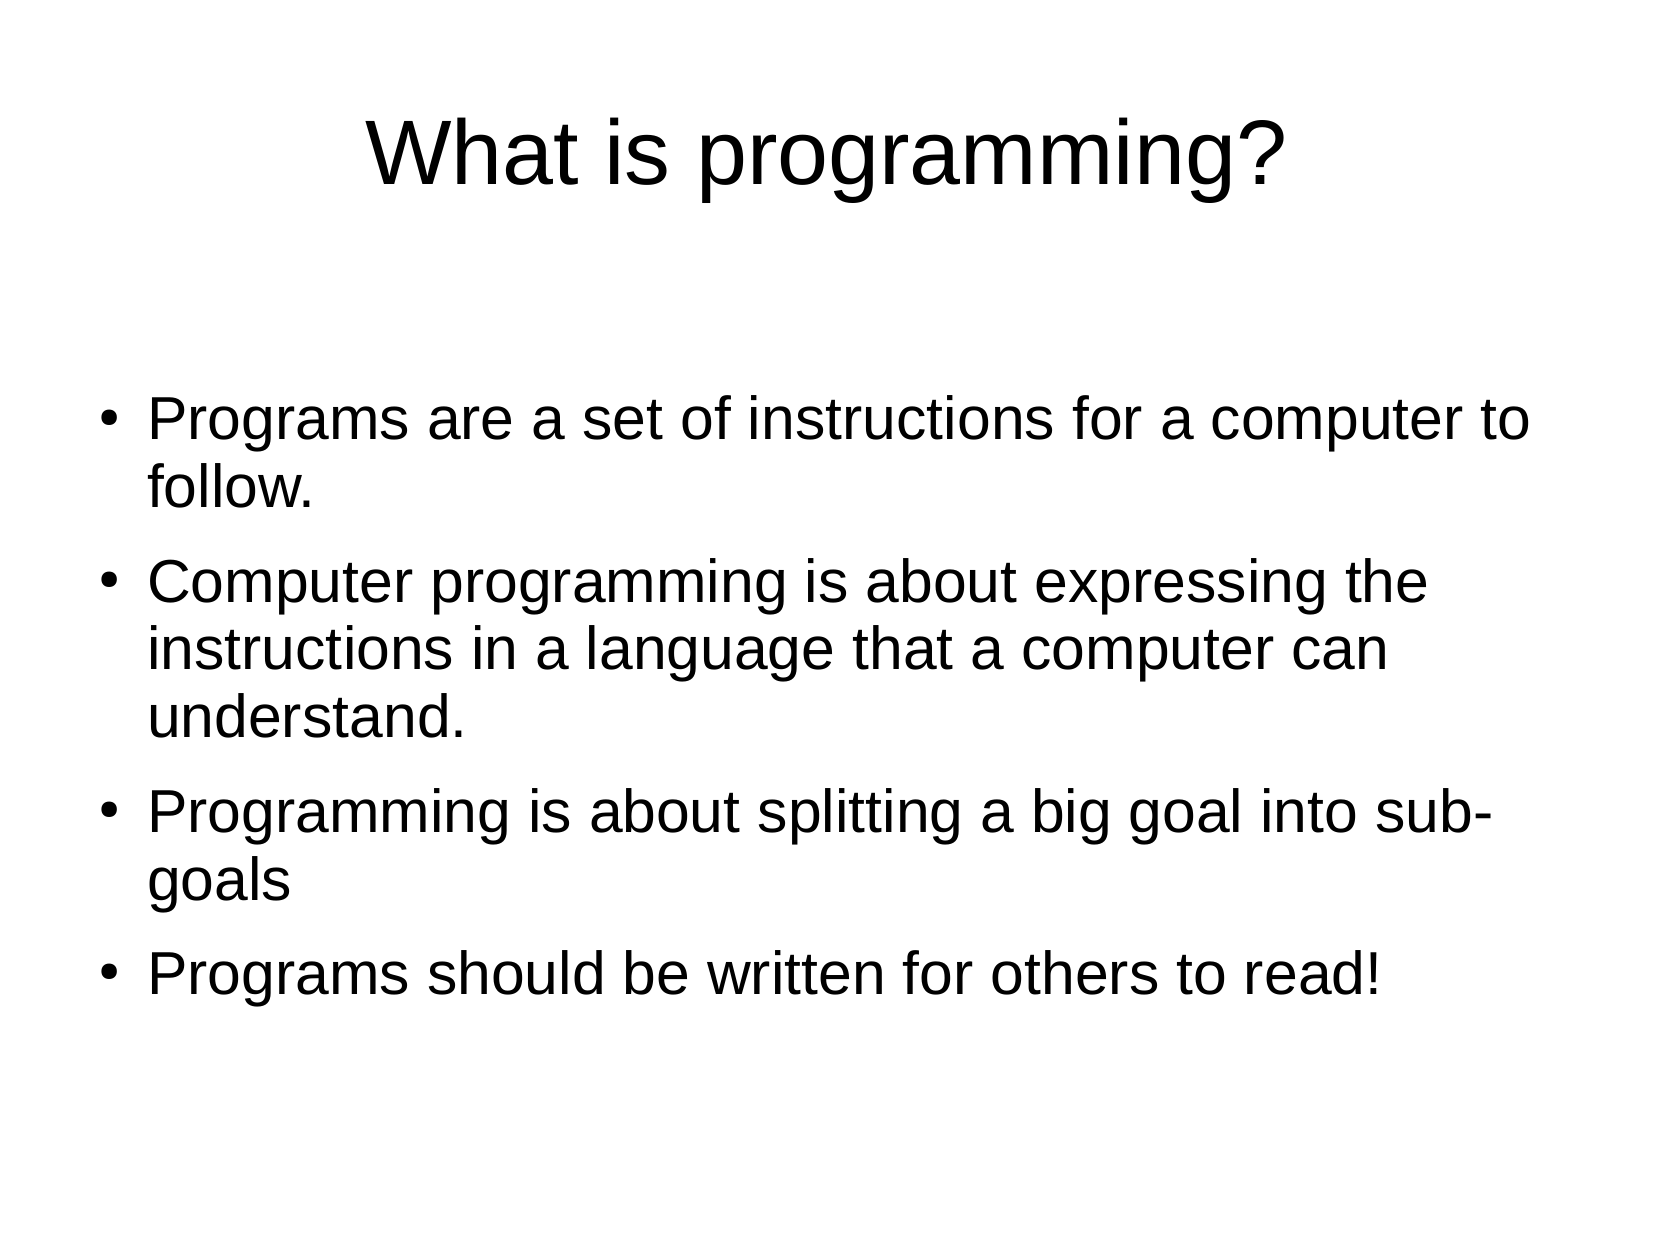

# What is programming?
Programs are a set of instructions for a computer to follow.
Computer programming is about expressing the instructions in a language that a computer can understand.
Programming is about splitting a big goal into sub-goals
Programs should be written for others to read!